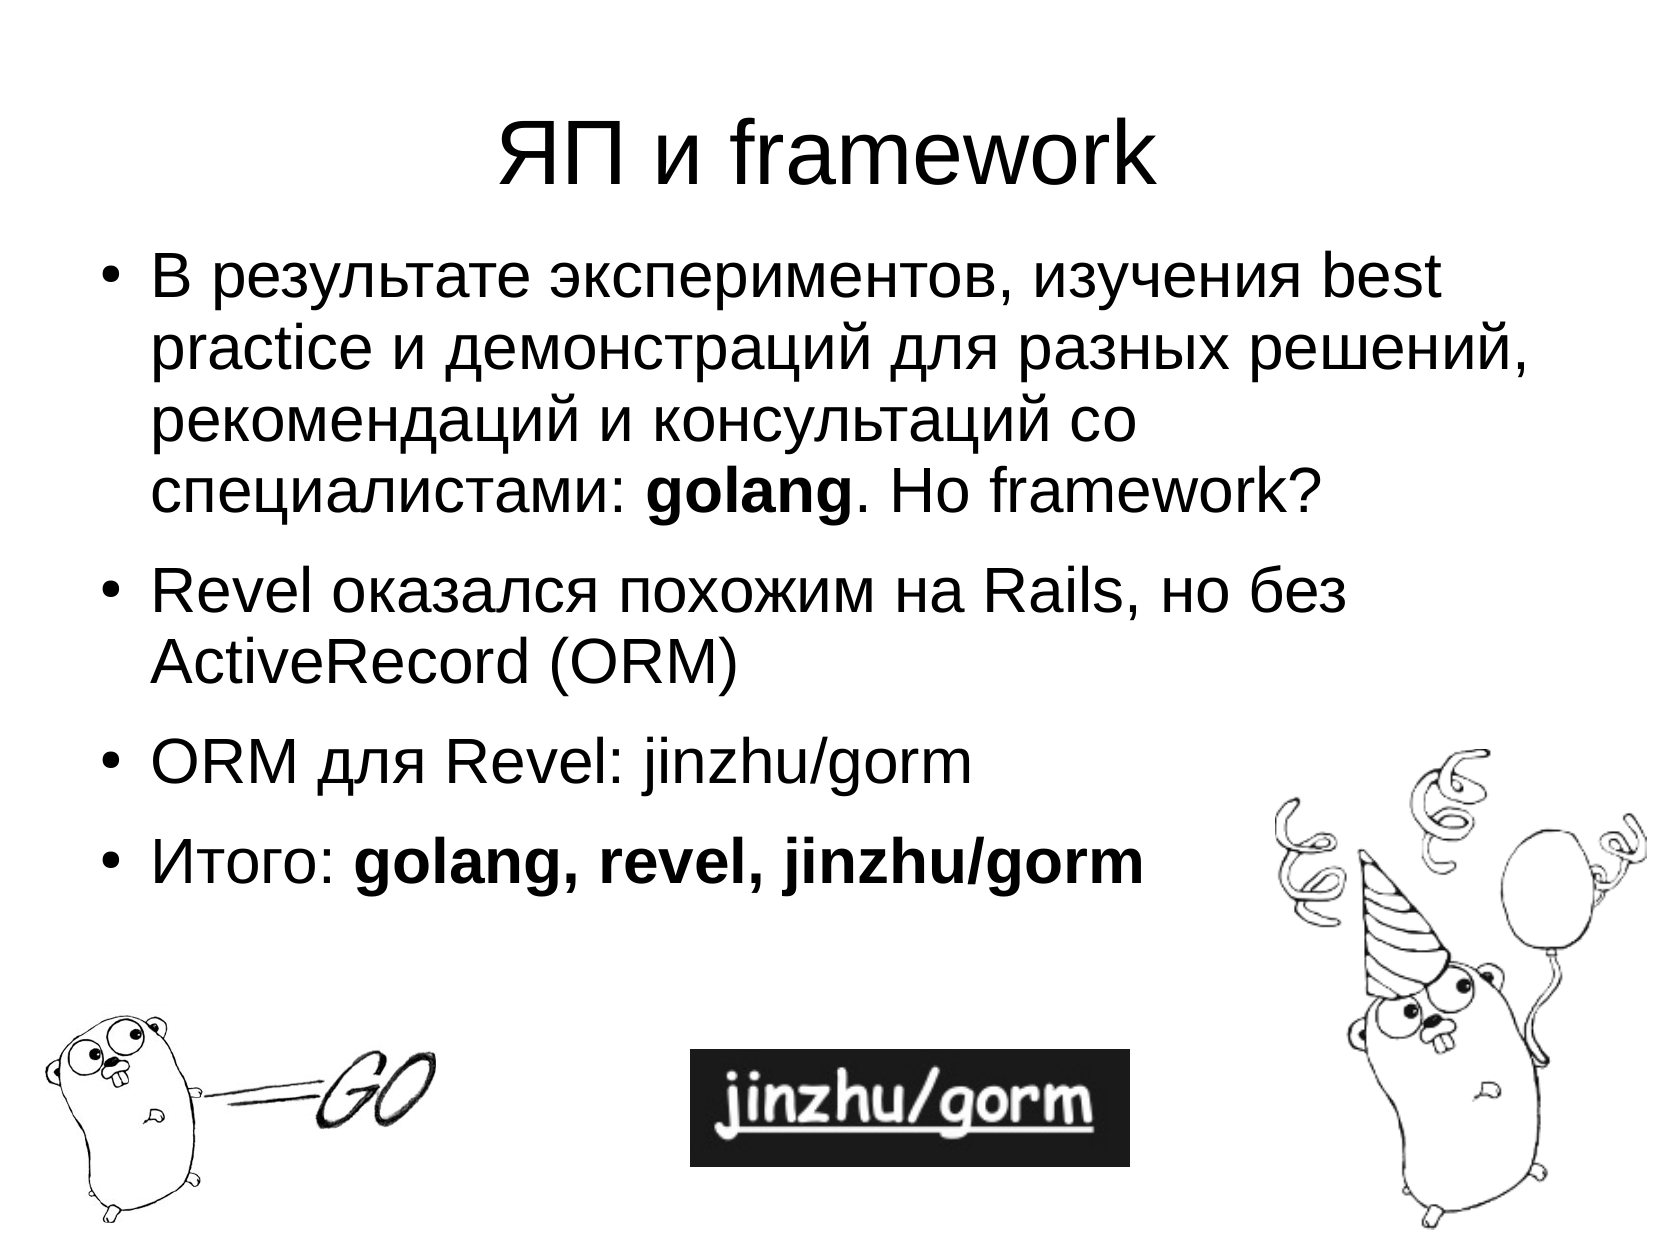

# ЯП и framework
В результате экспериментов, изучения best practice и демонстраций для разных решений, рекомендаций и консультаций со специалистами: golang. Но framework?
Revel оказался похожим на Rails, но без ActiveRecord (ORM)
ORM для Revel: jinzhu/gorm
Итого: golang, revel, jinzhu/gorm